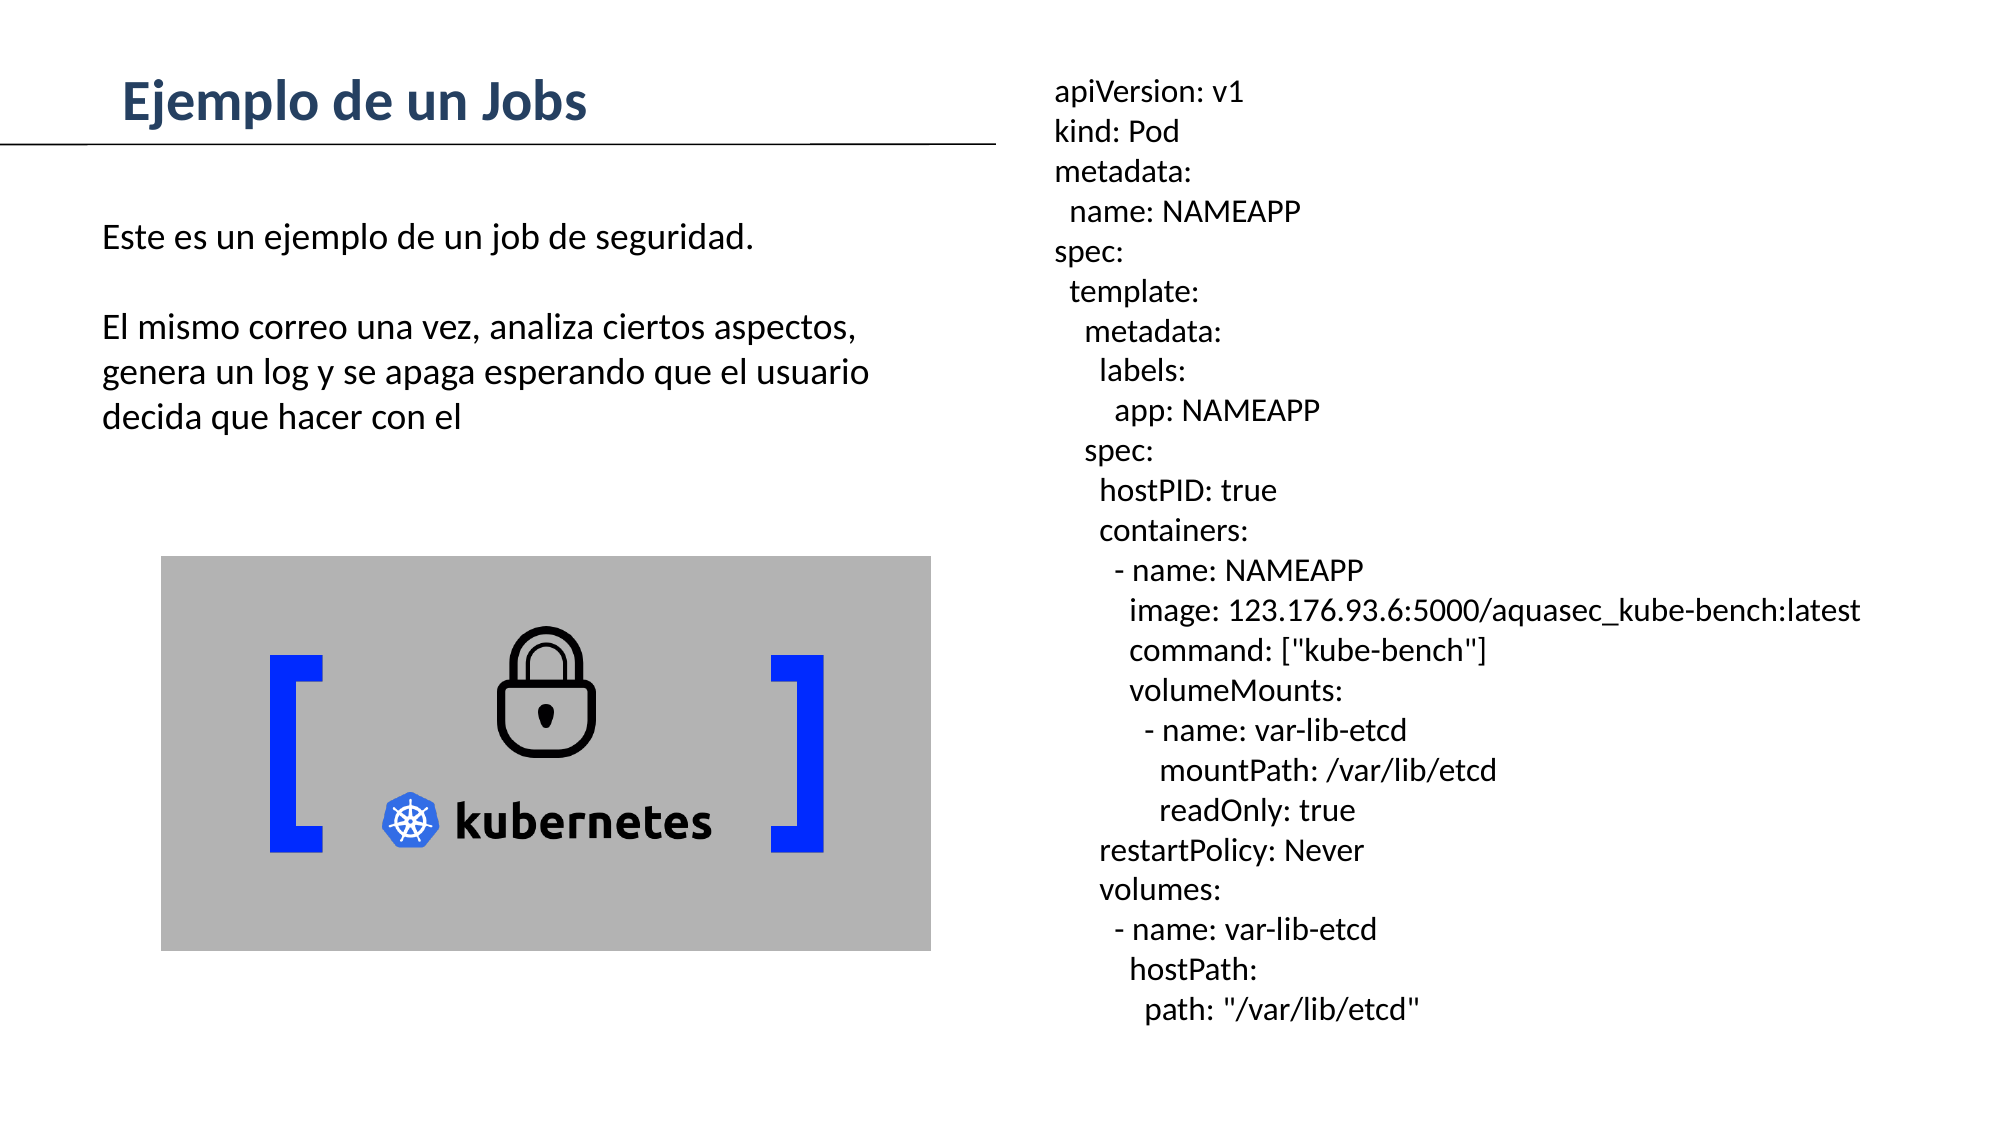

Ejemplo de un Jobs
apiVersion: v1
kind: Pod
metadata:
 name: NAMEAPP
spec:
 template:
 metadata:
 labels:
 app: NAMEAPP
 spec:
 hostPID: true
 containers:
 - name: NAMEAPP
 image: 123.176.93.6:5000/aquasec_kube-bench:latest
 command: ["kube-bench"]
 volumeMounts:
 - name: var-lib-etcd
 mountPath: /var/lib/etcd
 readOnly: true
 restartPolicy: Never
 volumes:
 - name: var-lib-etcd
 hostPath:
 path: "/var/lib/etcd"
Este es un ejemplo de un job de seguridad.
El mismo correo una vez, analiza ciertos aspectos, genera un log y se apaga esperando que el usuario decida que hacer con el